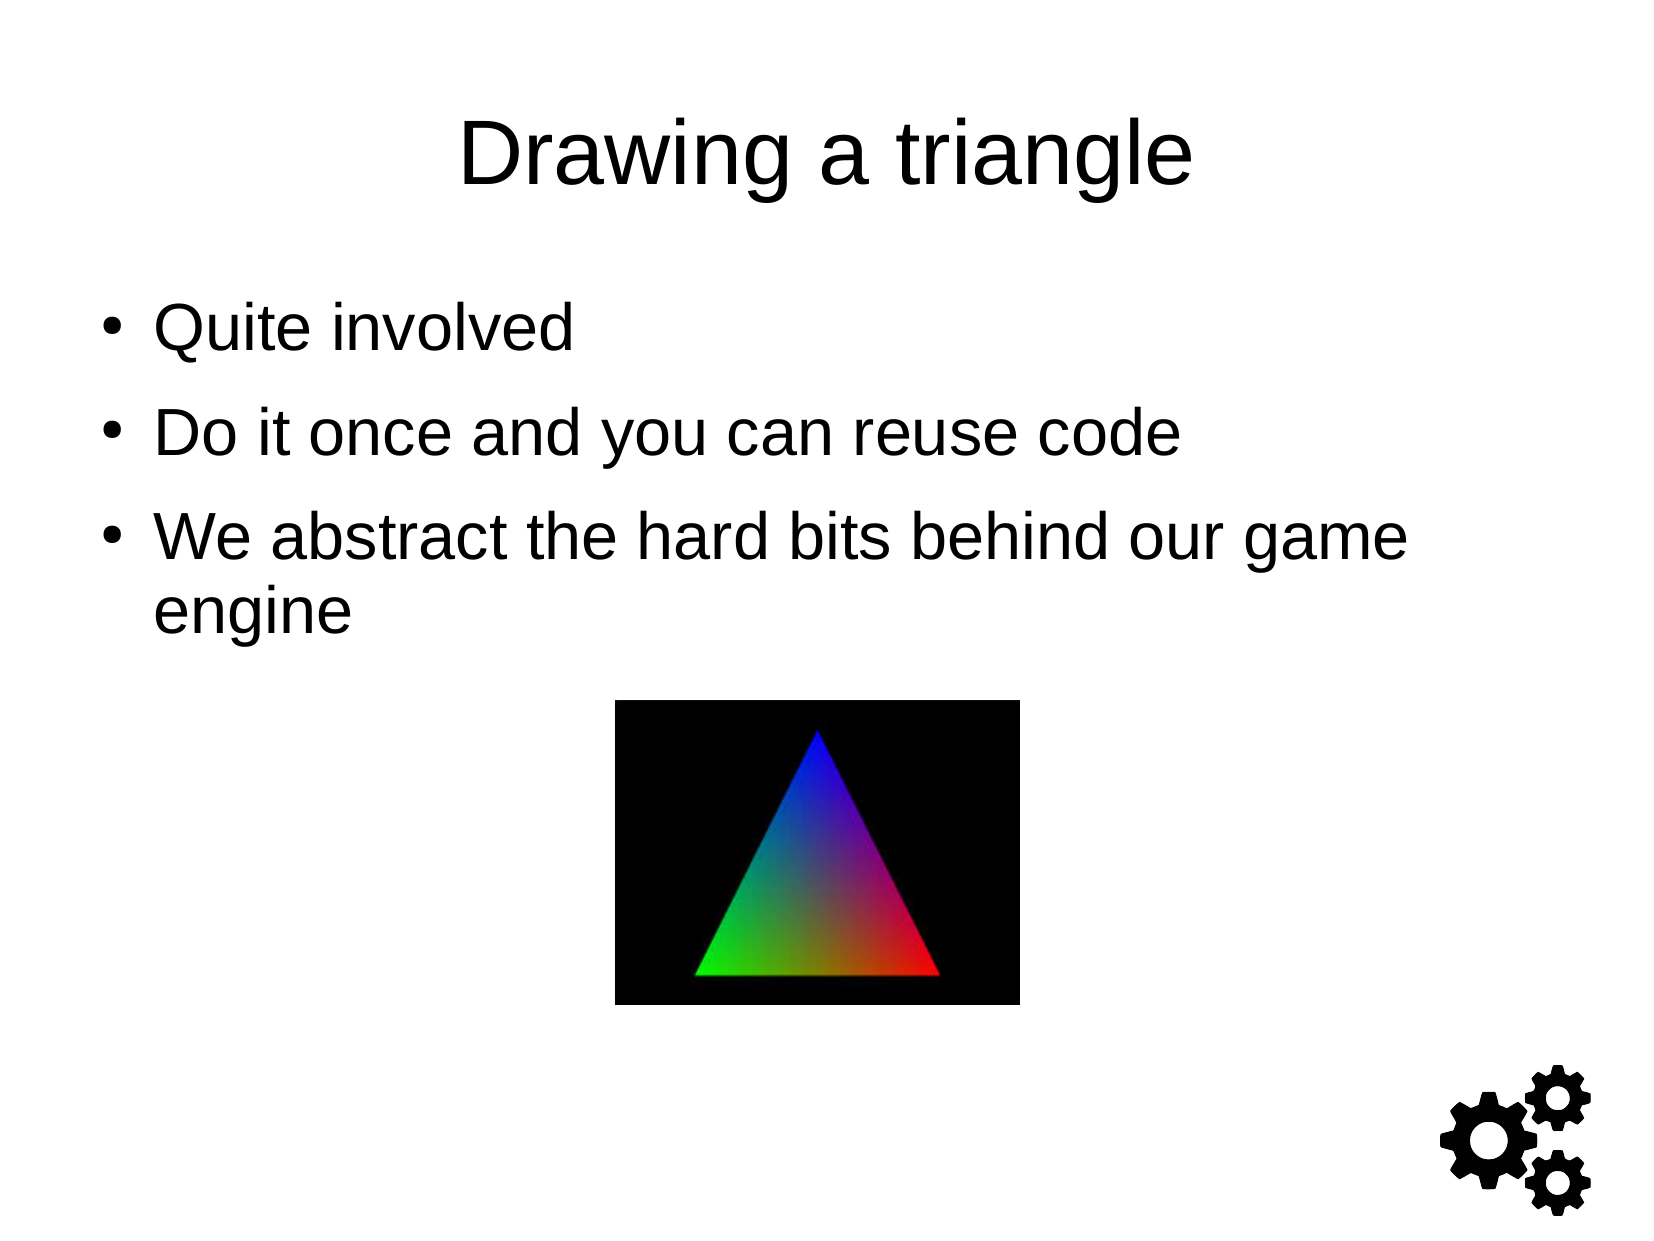

# Drawing a triangle
Quite involved
Do it once and you can reuse code
We abstract the hard bits behind our game engine